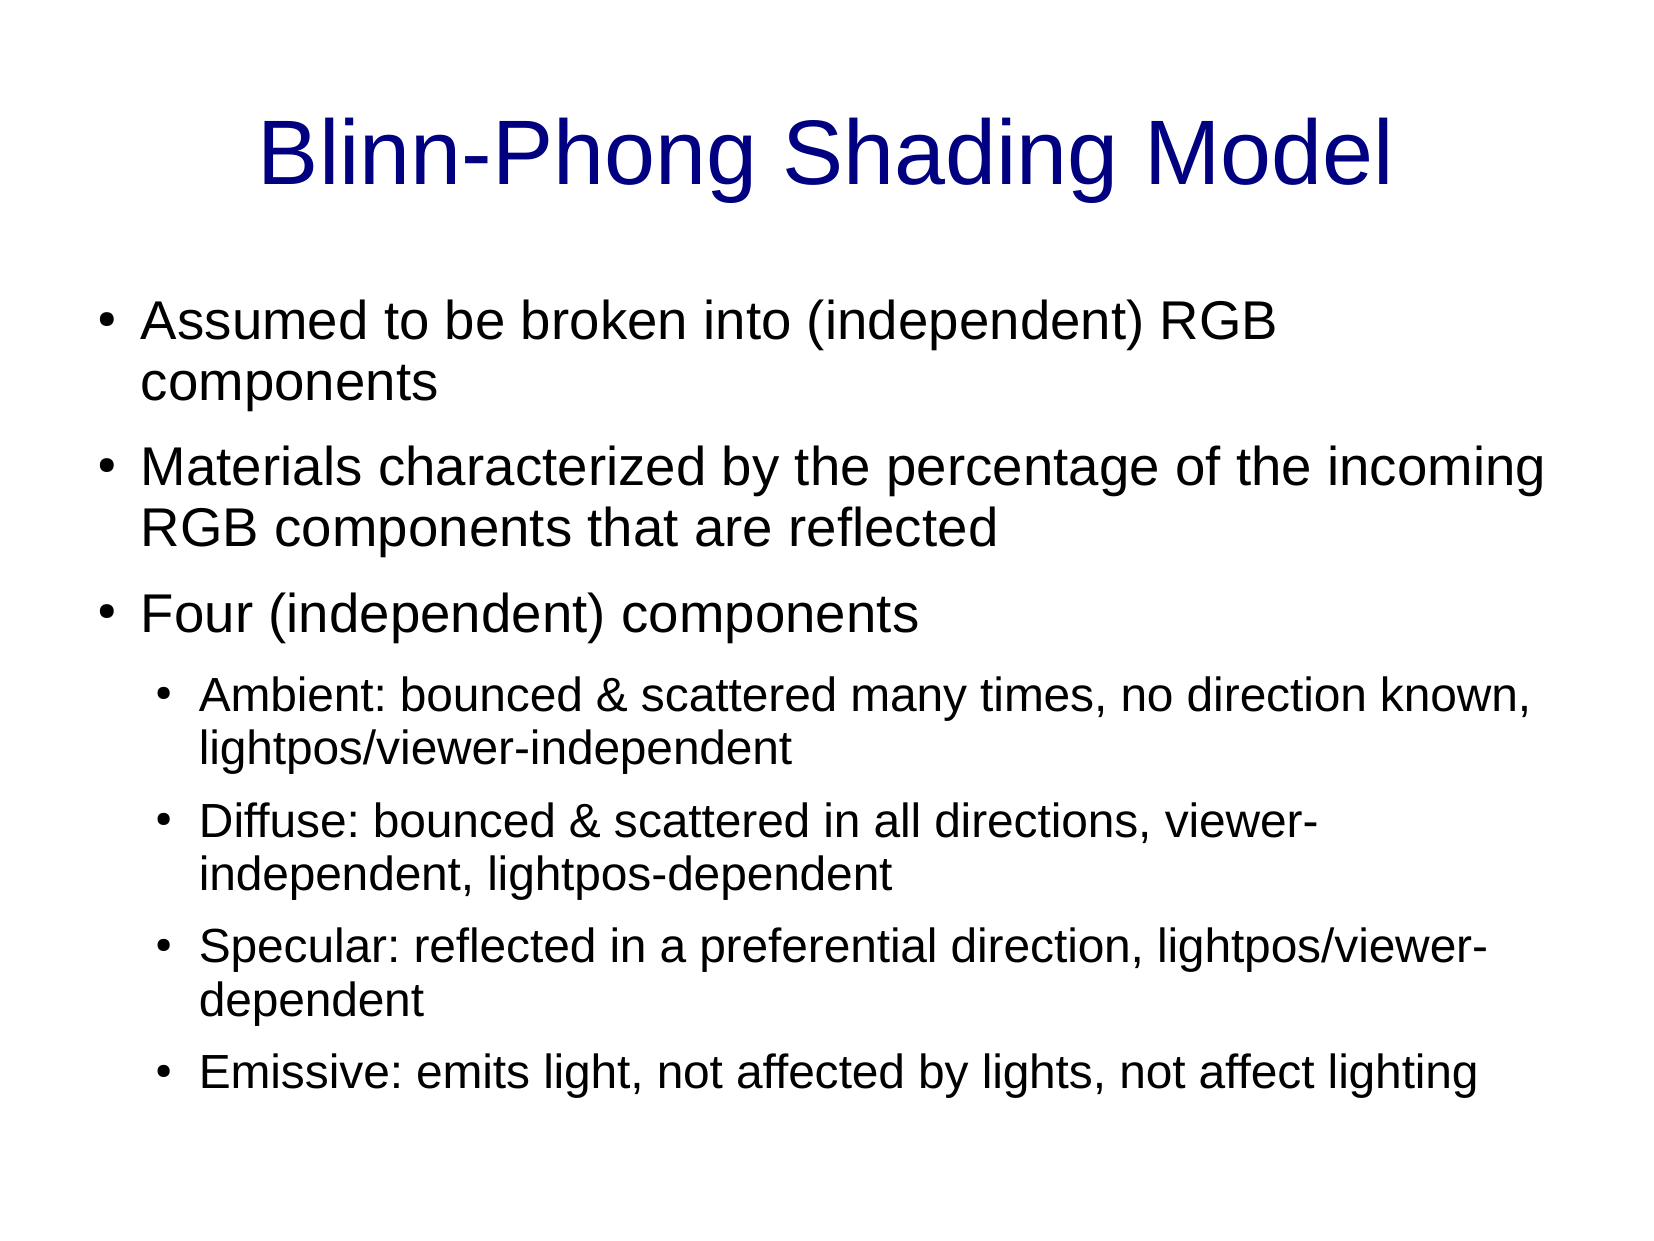

# Blinn-Phong Shading Model
Assumed to be broken into (independent) RGB components
Materials characterized by the percentage of the incoming RGB components that are reflected
Four (independent) components
Ambient: bounced & scattered many times, no direction known, lightpos/viewer-independent
Diffuse: bounced & scattered in all directions, viewer-independent, lightpos-dependent
Specular: reflected in a preferential direction, lightpos/viewer-dependent
Emissive: emits light, not affected by lights, not affect lighting